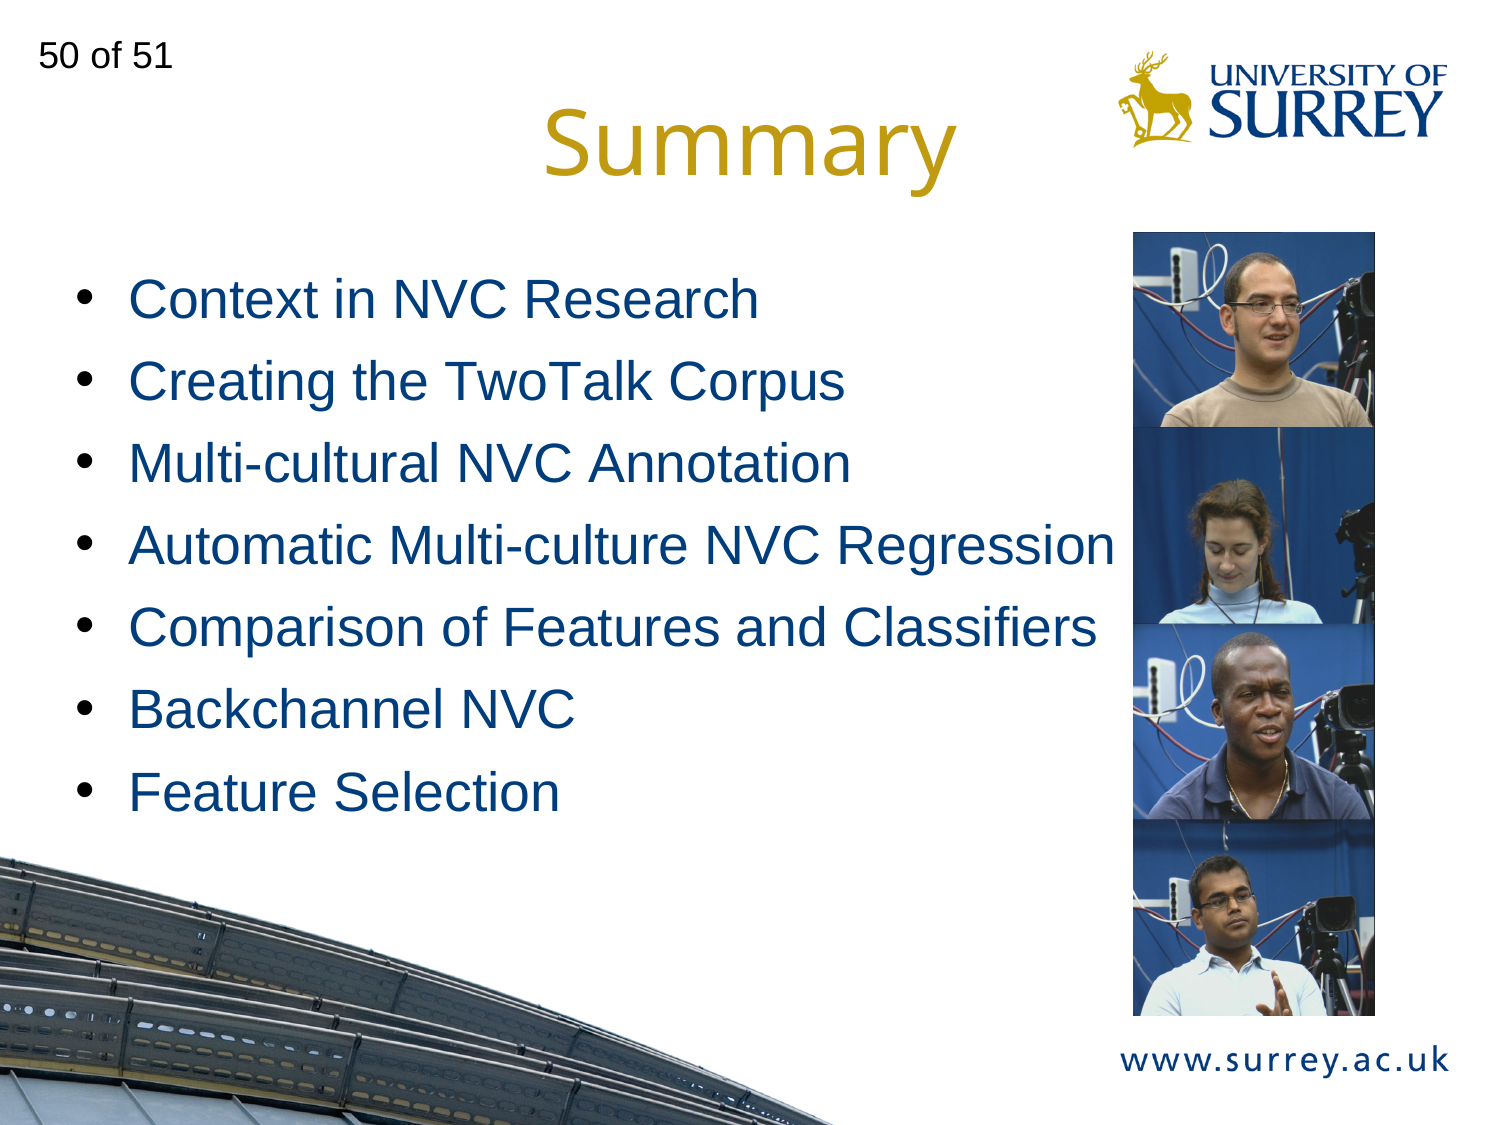

# Summary
Context in NVC Research
Creating the TwoTalk Corpus
Multi-cultural NVC Annotation
Automatic Multi-culture NVC Regression
Comparison of Features and Classifiers
Backchannel NVC
Feature Selection